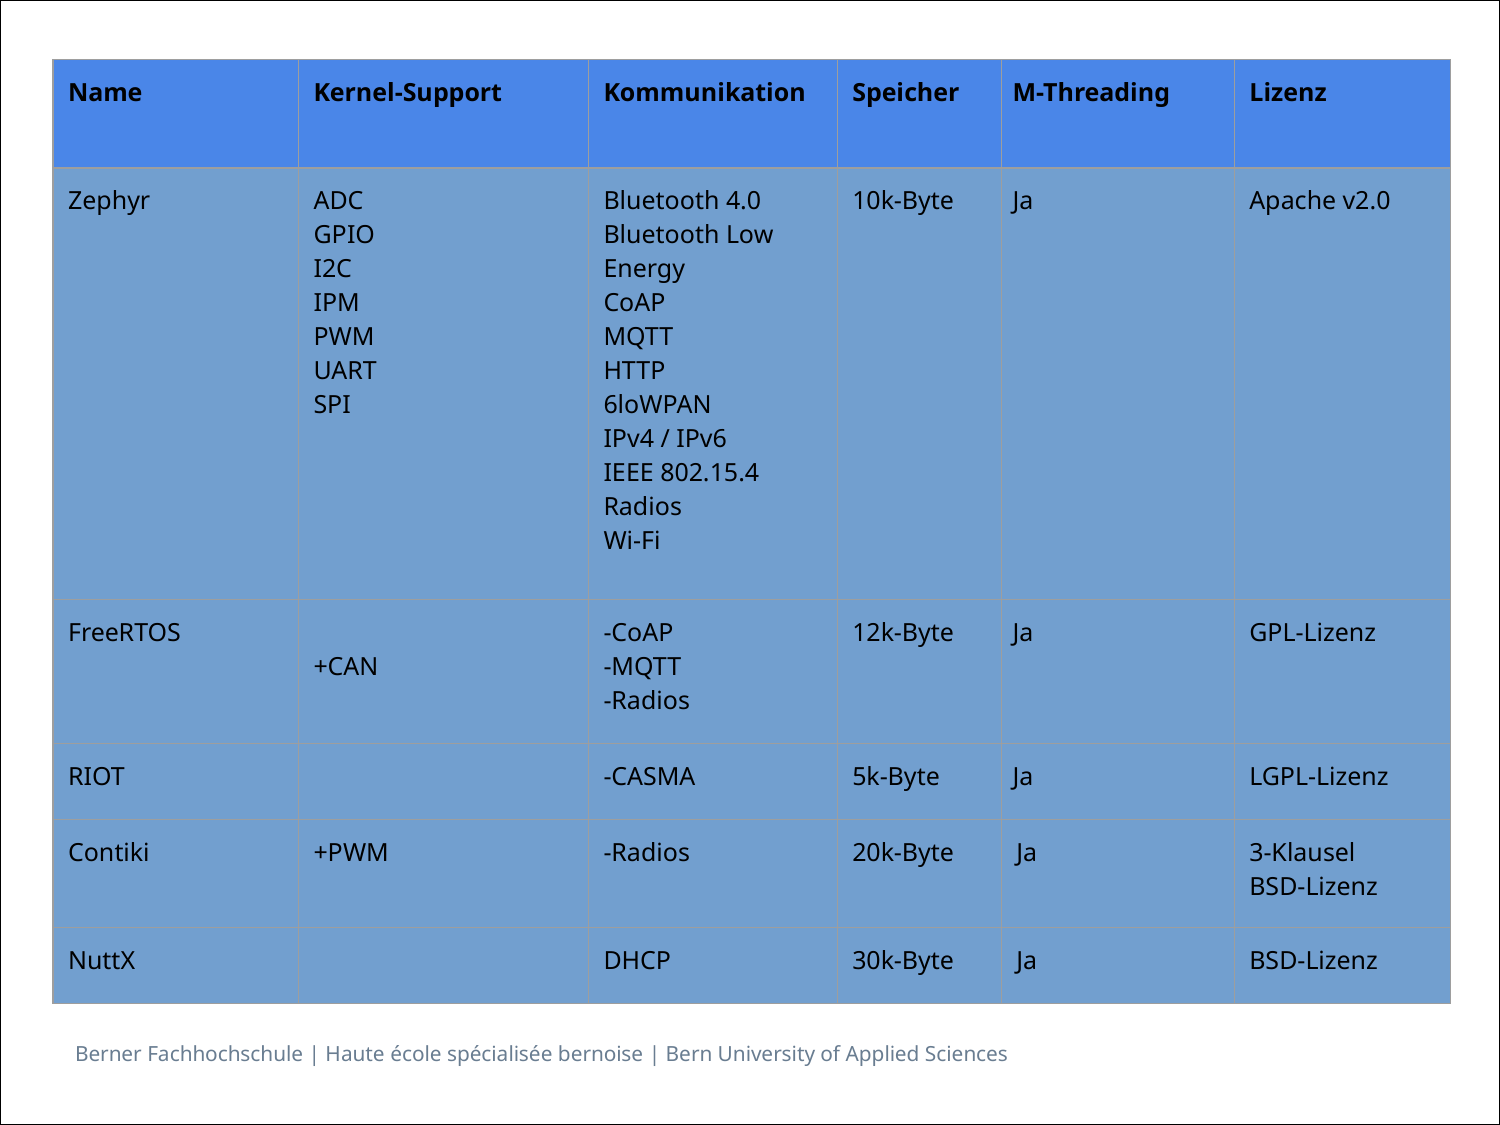

| Name | Kernel-Support | Kommunikation | Speicher | M-Threading | Lizenz |
| --- | --- | --- | --- | --- | --- |
| Zephyr | ADC GPIO I2C IPM PWM UART SPI | Bluetooth 4.0 Bluetooth Low Energy CoAP MQTT HTTP 6loWPAN IPv4 / IPv6 IEEE 802.15.4 Radios Wi-Fi | 10k-Byte | Ja | Apache v2.0 |
| FreeRTOS | +CAN | -CoAP -MQTT -Radios | 12k-Byte | Ja | GPL-Lizenz |
| RIOT | | -CASMA | 5k-Byte | Ja | LGPL-Lizenz |
| Contiki | +PWM | -Radios | 20k-Byte | Ja | 3-Klausel BSD-Lizenz |
| NuttX | | DHCP | 30k-Byte | Ja | BSD-Lizenz |